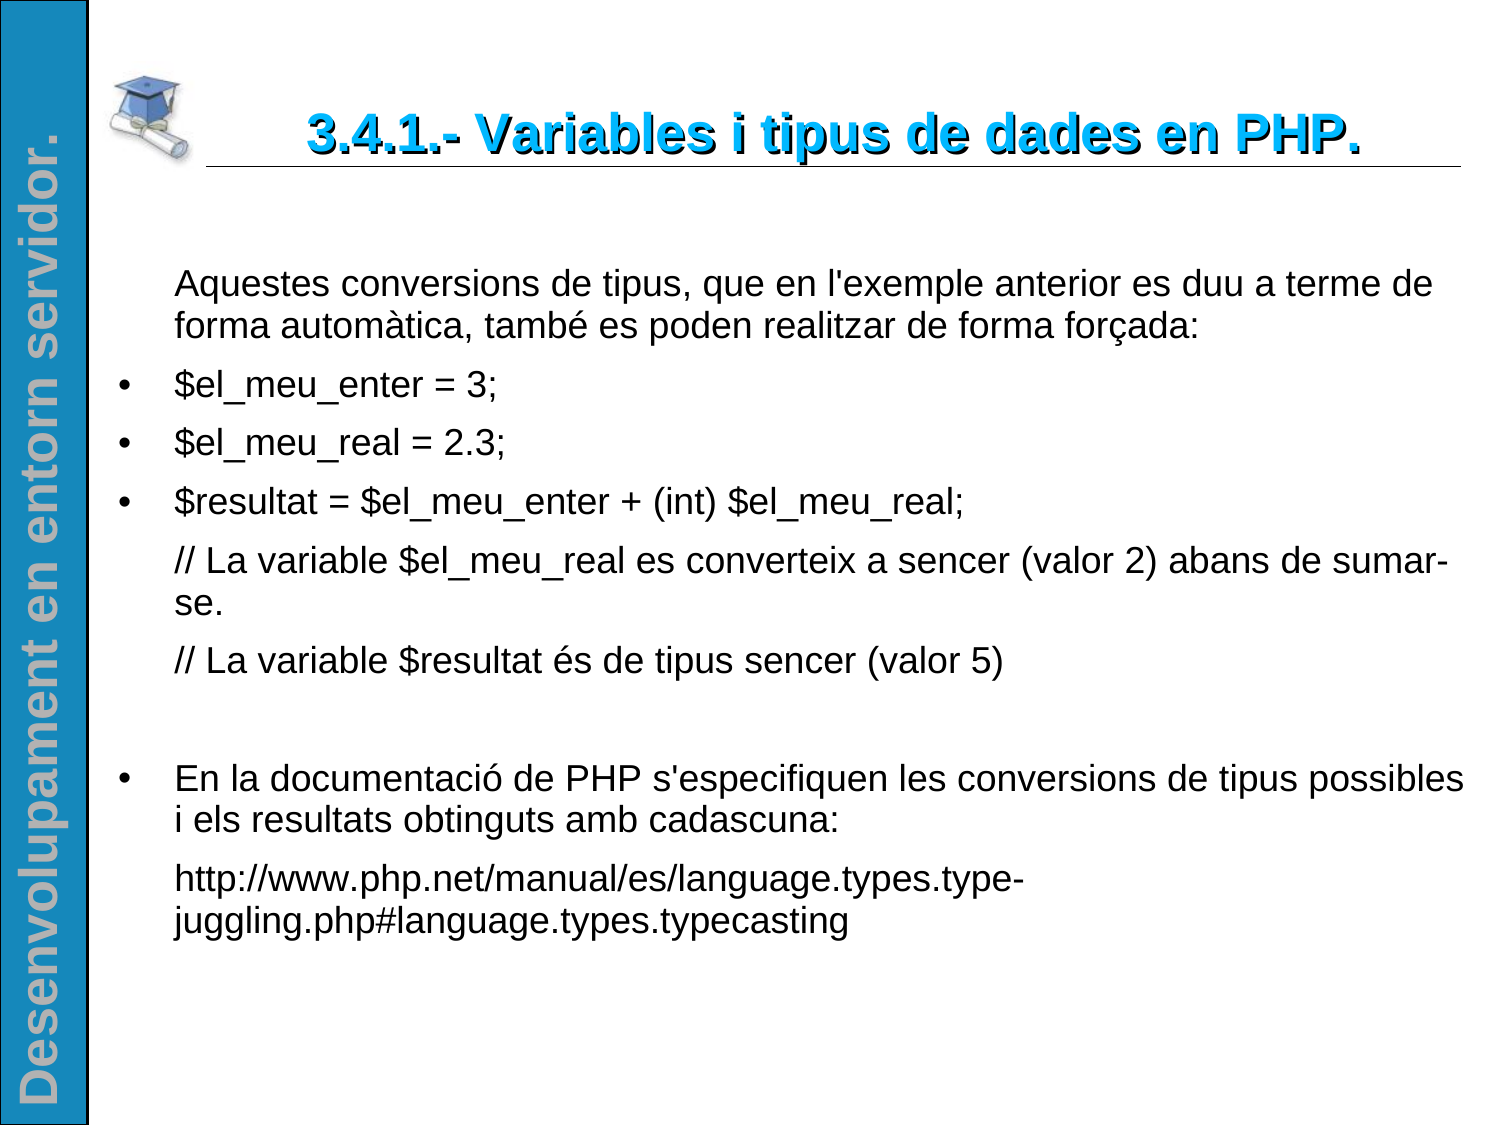

# 3.4.1.- Variables i tipus de dades en PHP.
Aquestes conversions de tipus, que en l'exemple anterior es duu a terme de forma automàtica, també es poden realitzar de forma forçada:
$el_meu_enter = 3;
$el_meu_real = 2.3;
$resultat = $el_meu_enter + (int) $el_meu_real;
// La variable $el_meu_real es converteix a sencer (valor 2) abans de sumar-se.
// La variable $resultat és de tipus sencer (valor 5)
En la documentació de PHP s'especifiquen les conversions de tipus possibles i els resultats obtinguts amb cadascuna:
http://www.php.net/manual/es/language.types.type-juggling.php#language.types.typecasting